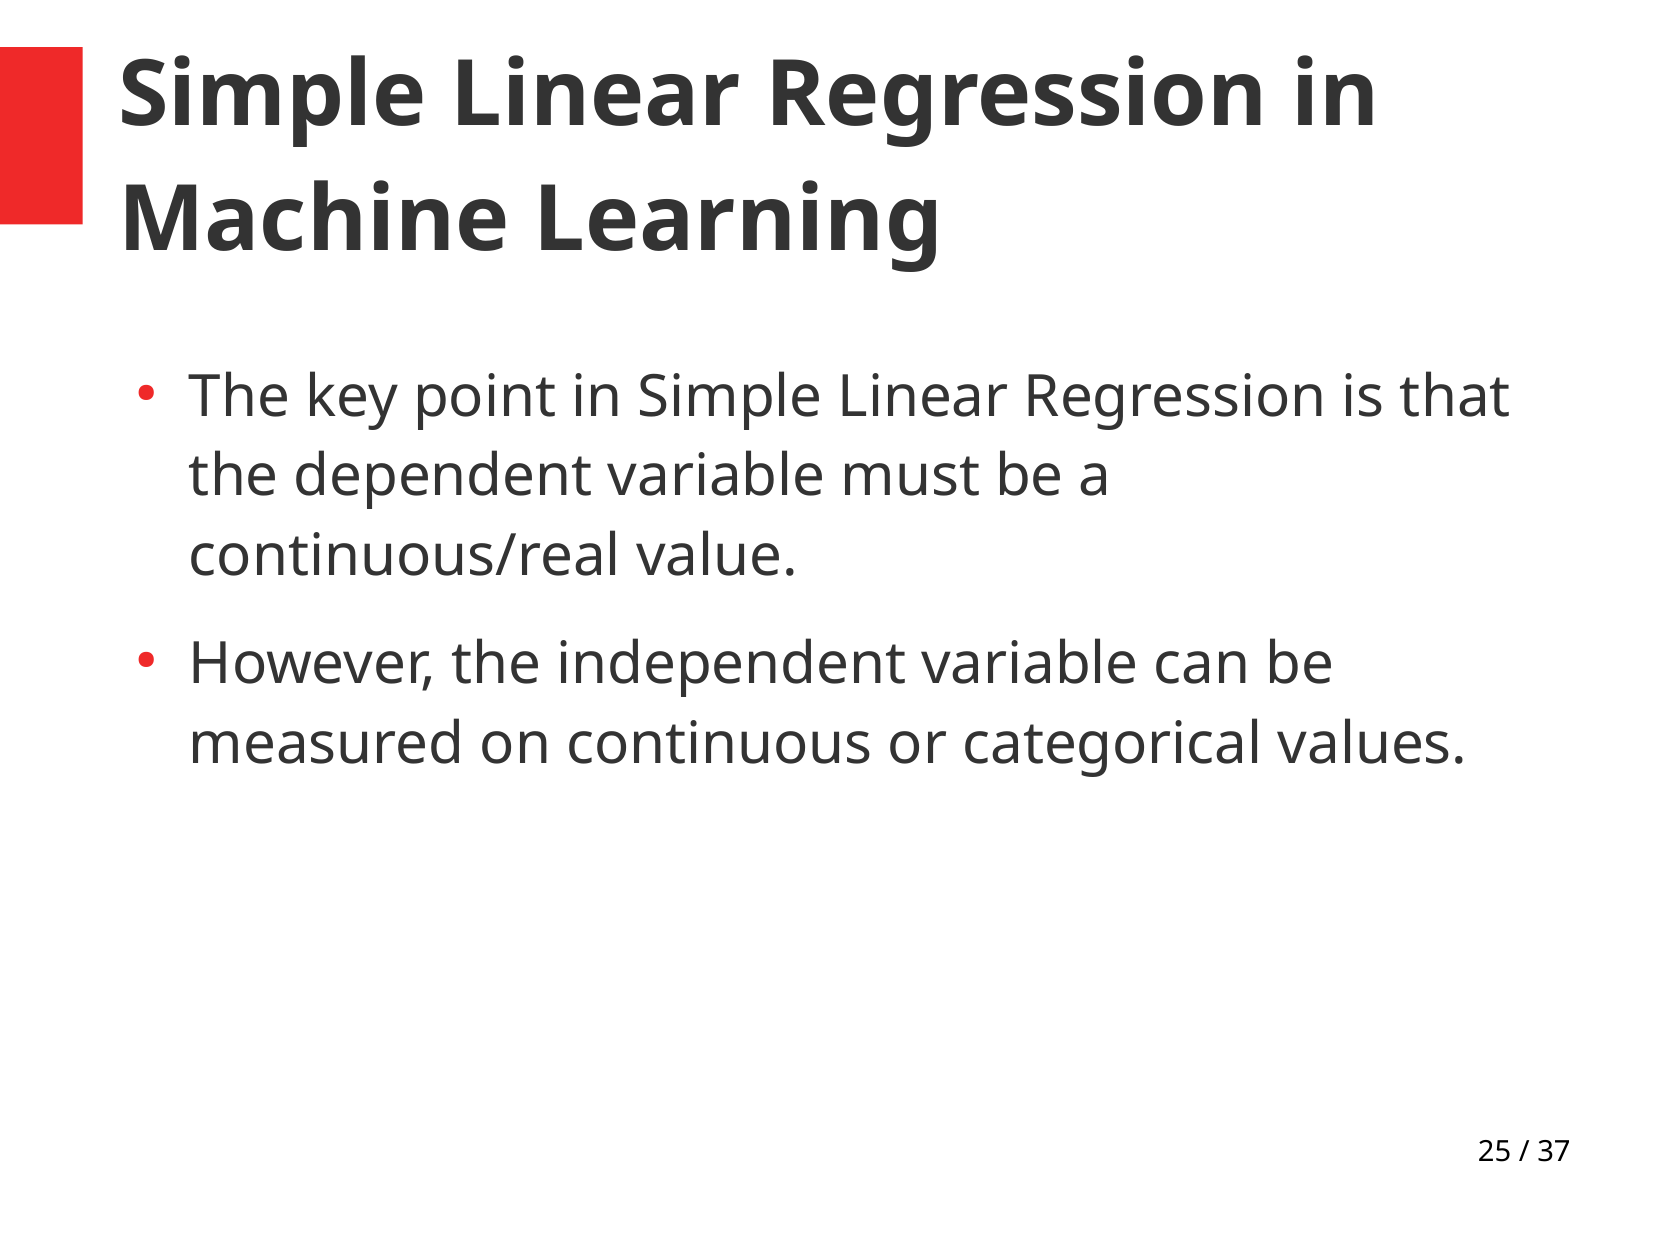

# Simple Linear Regression in Machine Learning
The key point in Simple Linear Regression is that the dependent variable must be a continuous/real value.
However, the independent variable can be measured on continuous or categorical values.
25